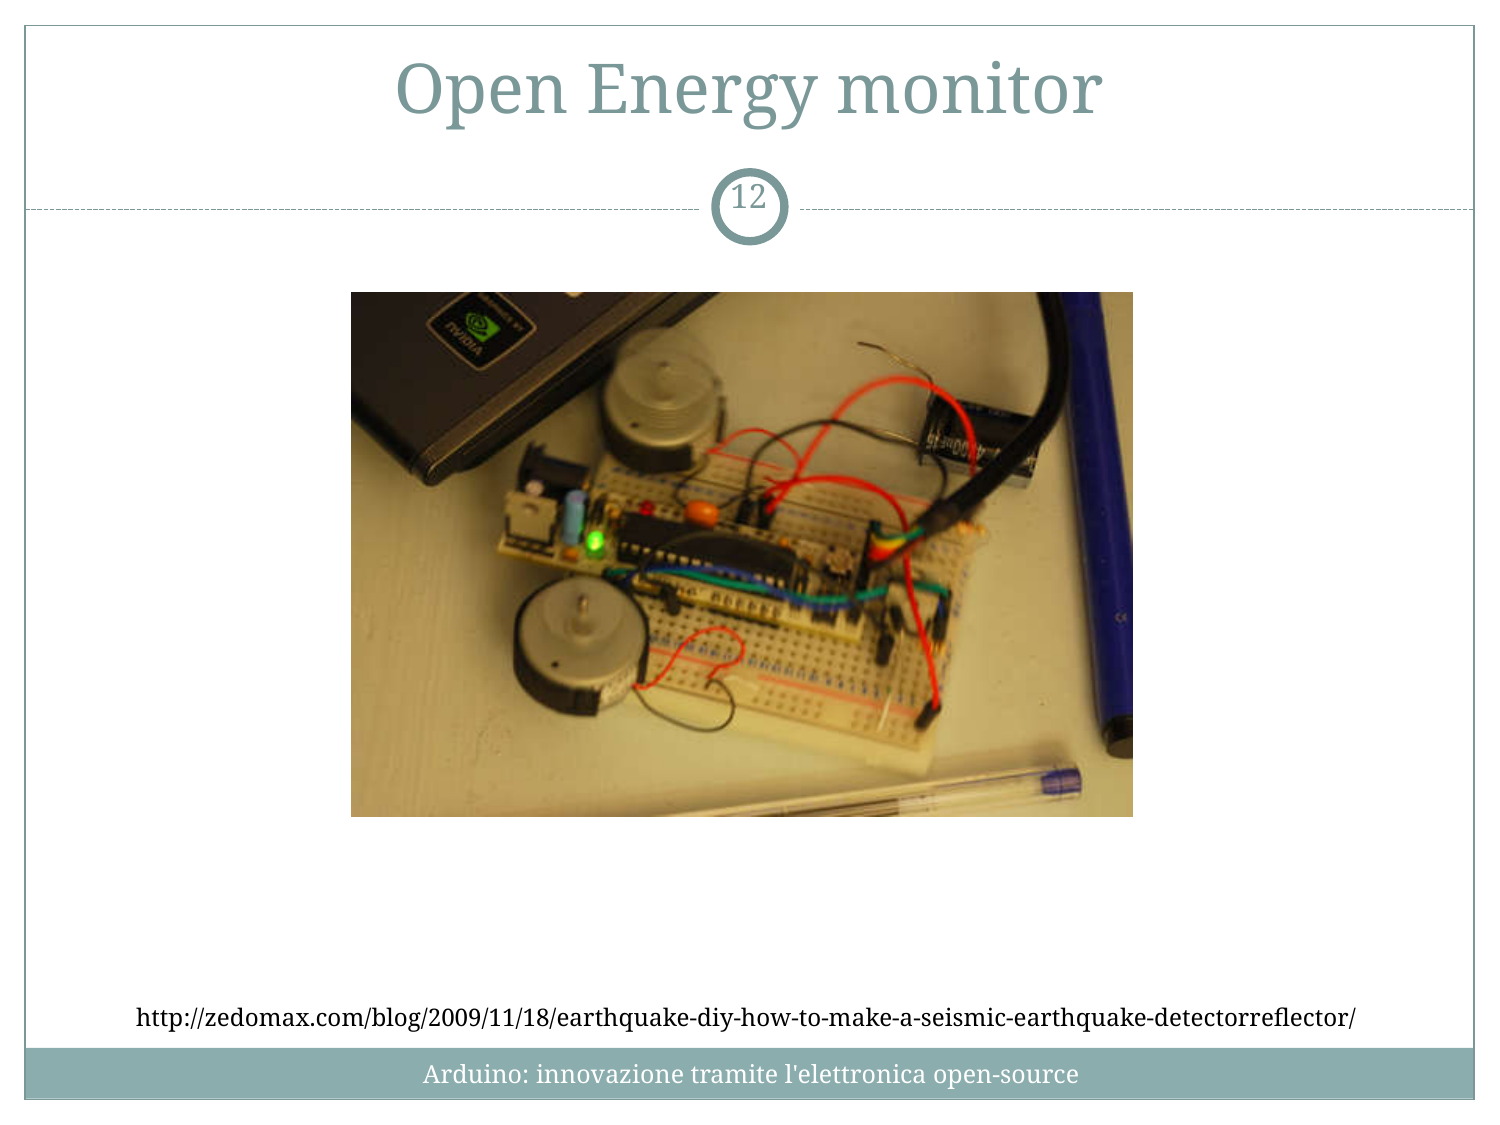

# Open Energy monitor
http://zedomax.com/blog/2009/11/18/earthquake-diy-how-to-make-a-seismic-earthquake-detectorreflector/
Arduino: innovazione tramite l'elettronica open-source